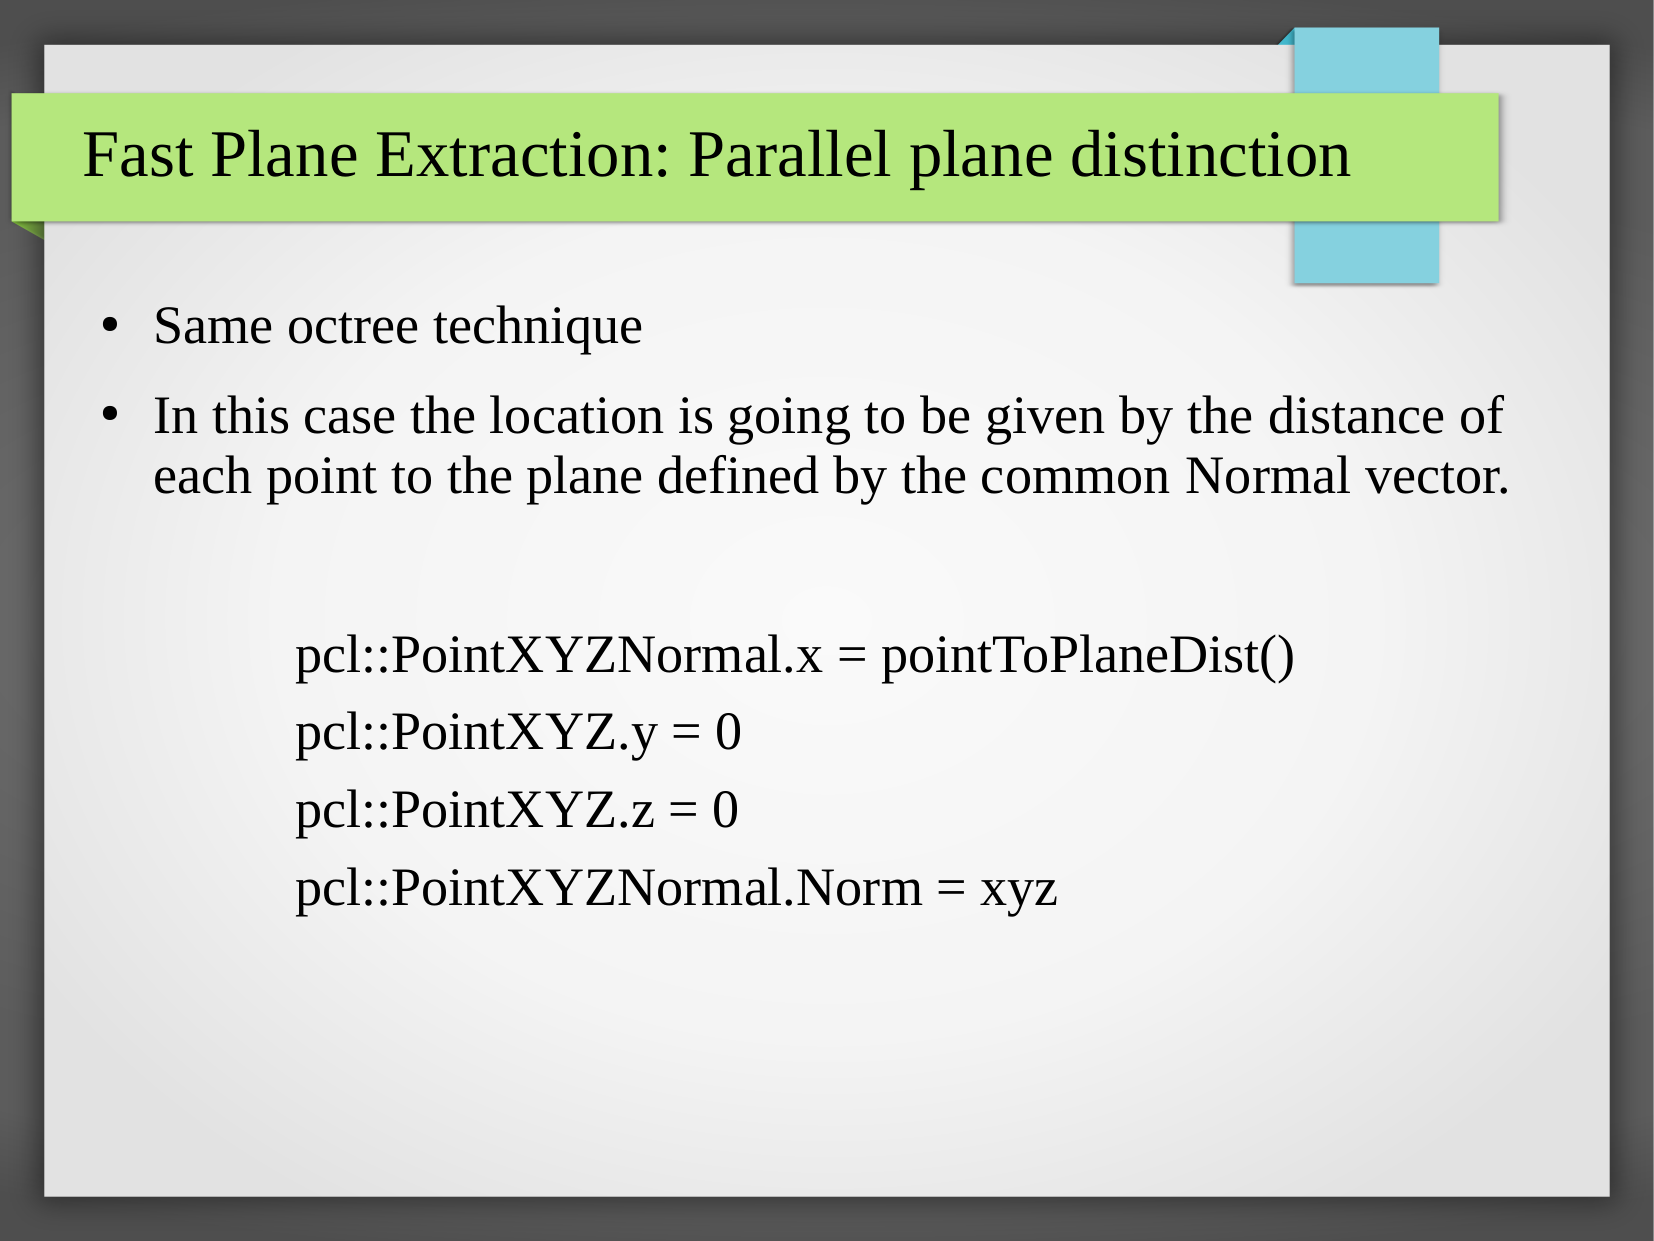

# Fast Plane Extraction: Parallel plane distinction
Same octree technique
In this case the location is going to be given by the distance of each point to the plane defined by the common Normal vector.
pcl::PointXYZNormal.x = pointToPlaneDist()
pcl::PointXYZ.y = 0
pcl::PointXYZ.z = 0
pcl::PointXYZNormal.Norm = xyz